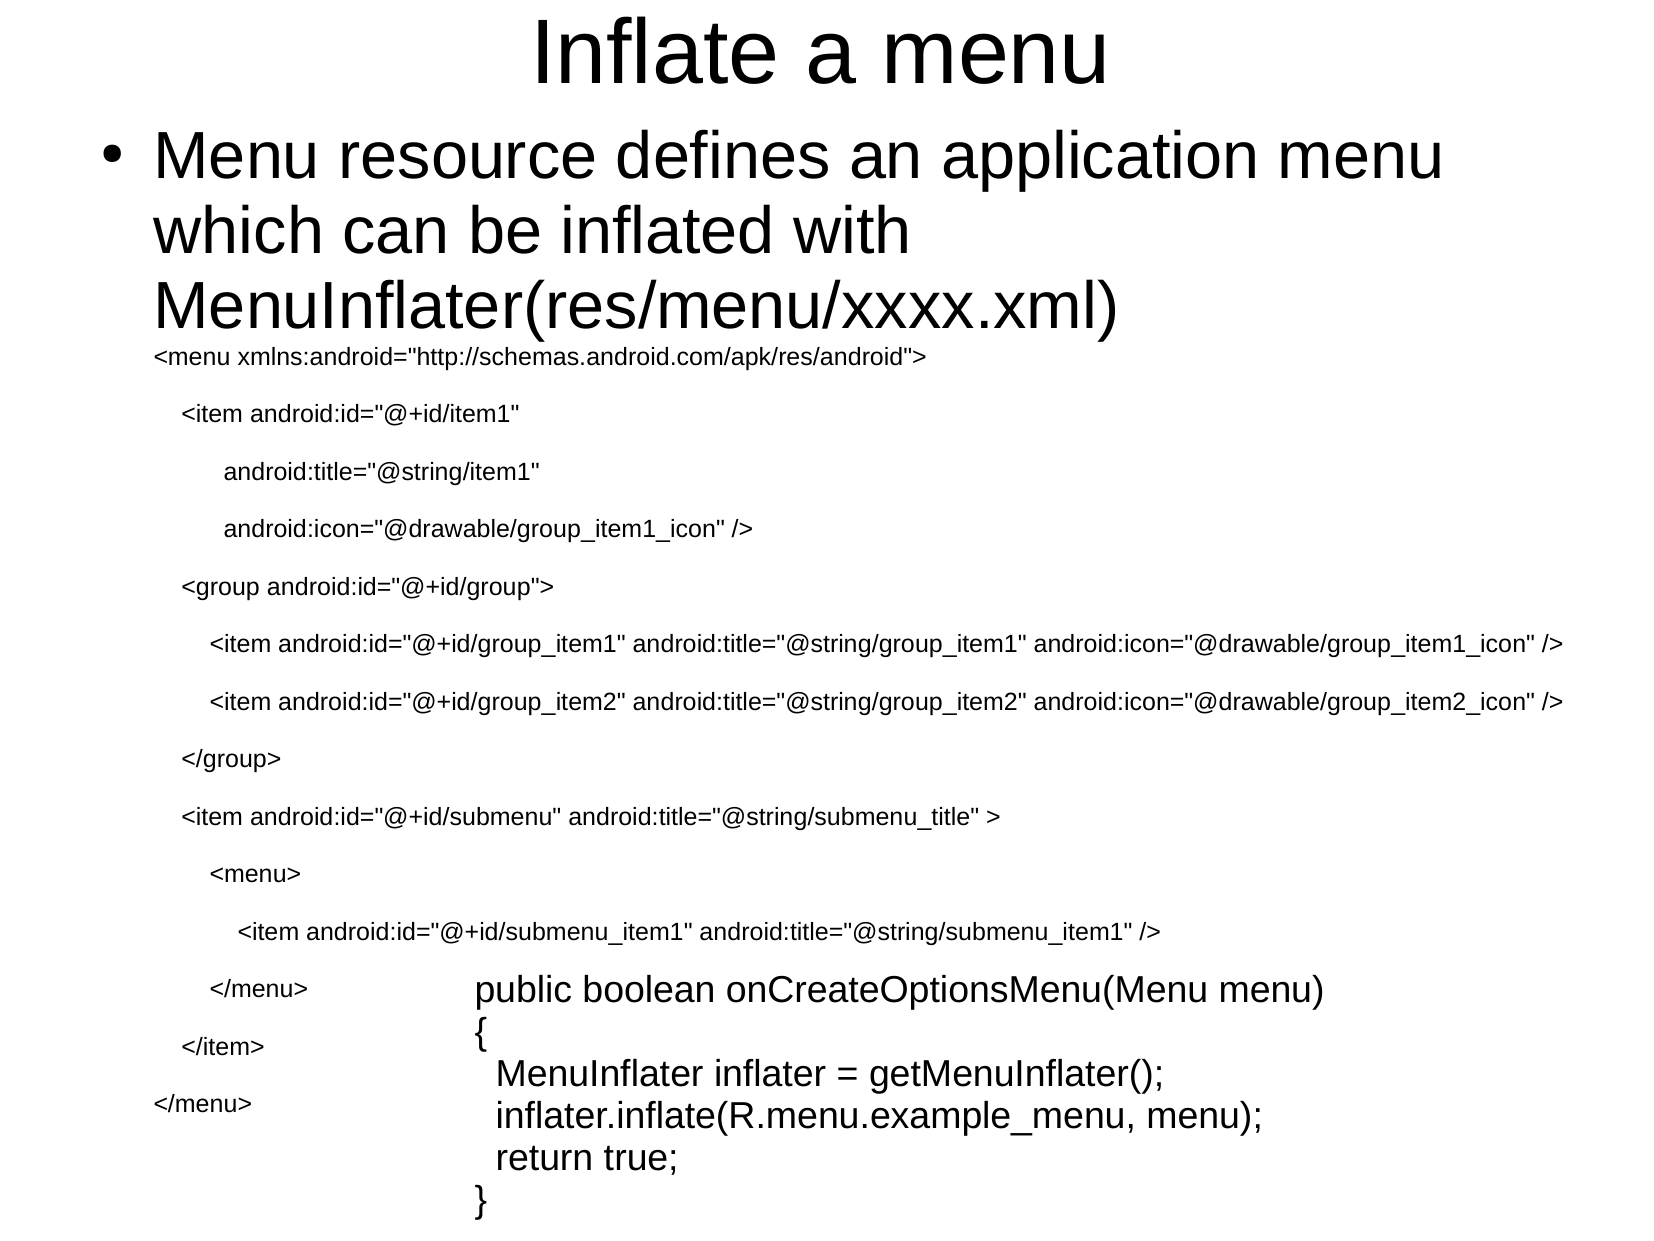

# Inflate a menu
Menu resource defines an application menu which can be inflated with MenuInflater(res/menu/xxxx.xml)
<menu xmlns:android="http://schemas.android.com/apk/res/android">
 <item android:id="@+id/item1"
 android:title="@string/item1"
 android:icon="@drawable/group_item1_icon" />
 <group android:id="@+id/group">
 <item android:id="@+id/group_item1" android:title="@string/group_item1" android:icon="@drawable/group_item1_icon" />
 <item android:id="@+id/group_item2" android:title="@string/group_item2" android:icon="@drawable/group_item2_icon" />
 </group>
 <item android:id="@+id/submenu" android:title="@string/submenu_title" >
 <menu>
 <item android:id="@+id/submenu_item1" android:title="@string/submenu_item1" />
 </menu>
 </item>
</menu>
public boolean onCreateOptionsMenu(Menu menu)
{
 MenuInflater inflater = getMenuInflater();
 inflater.inflate(R.menu.example_menu, menu);
 return true;
}